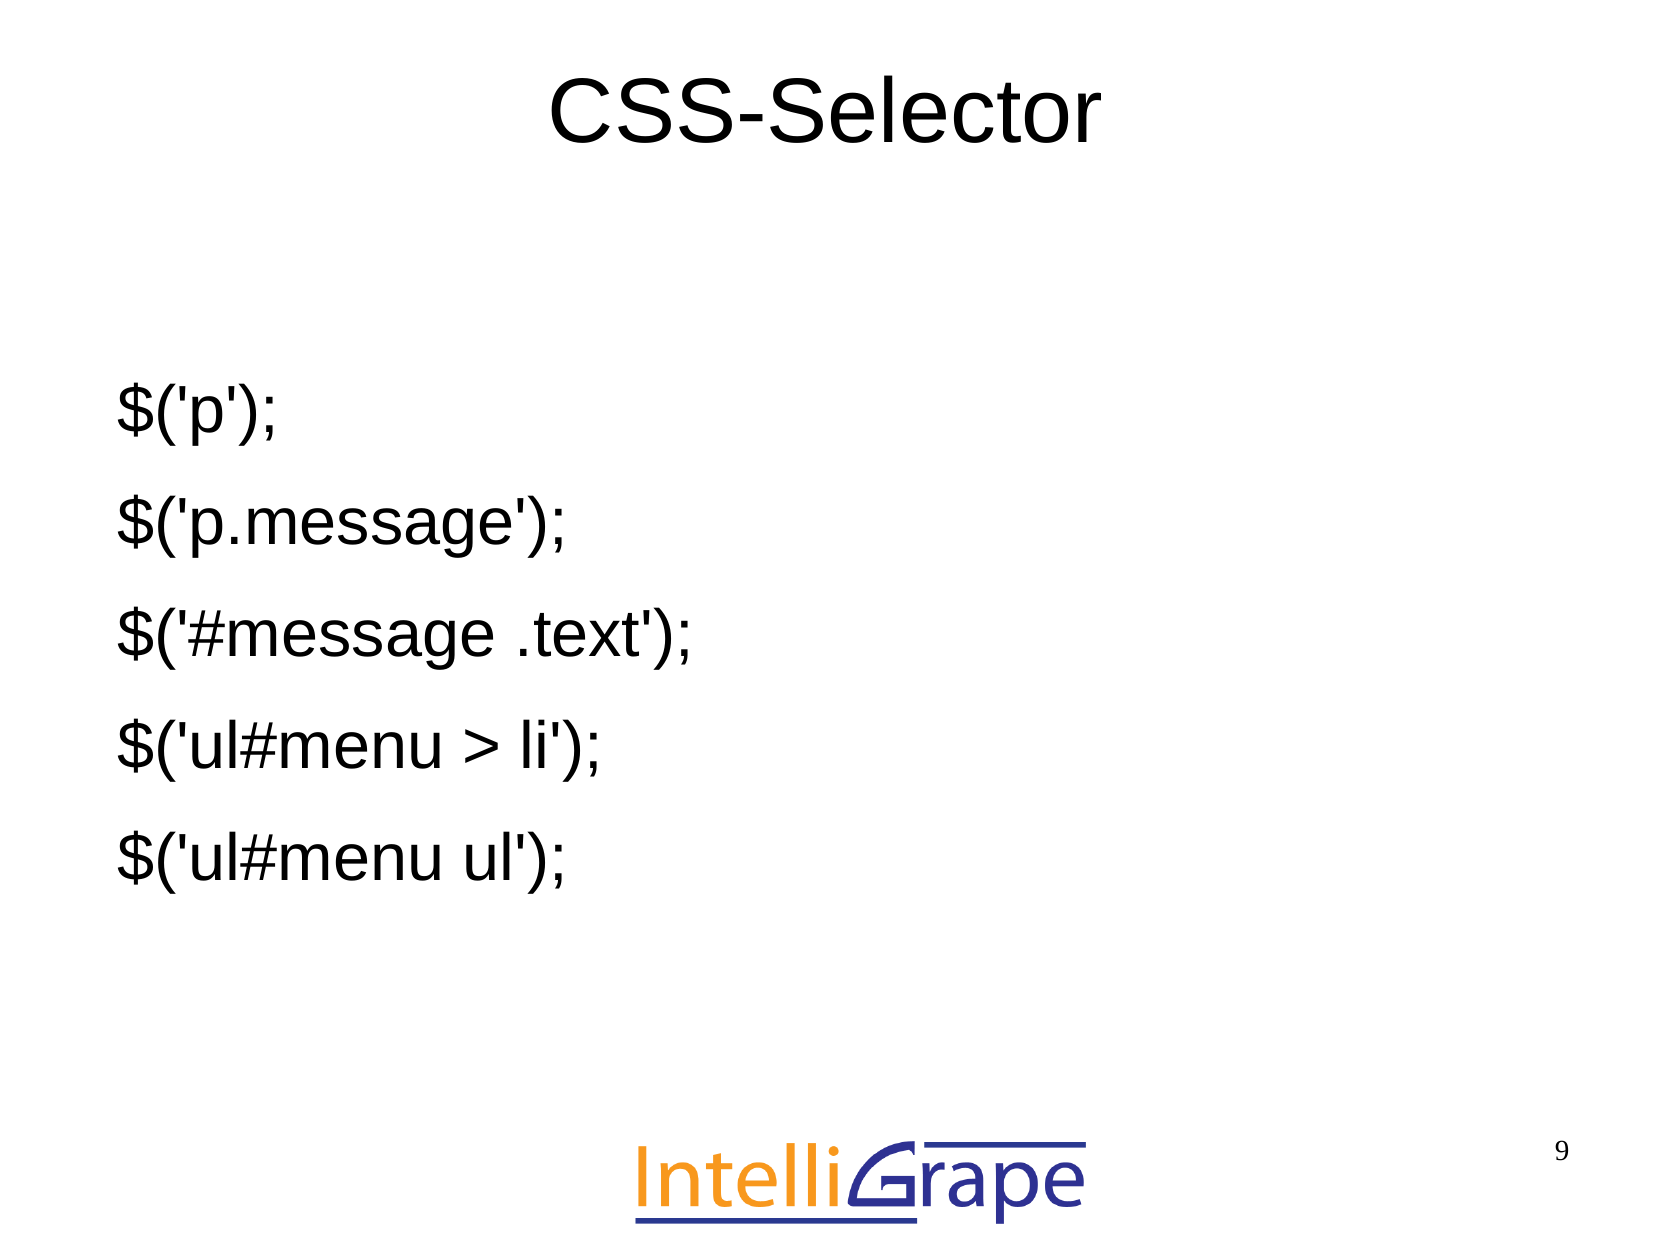

# CSS-Selector
$('p');
$('p.message');
$('#message .text');
$('ul#menu > li');
$('ul#menu ul');
9